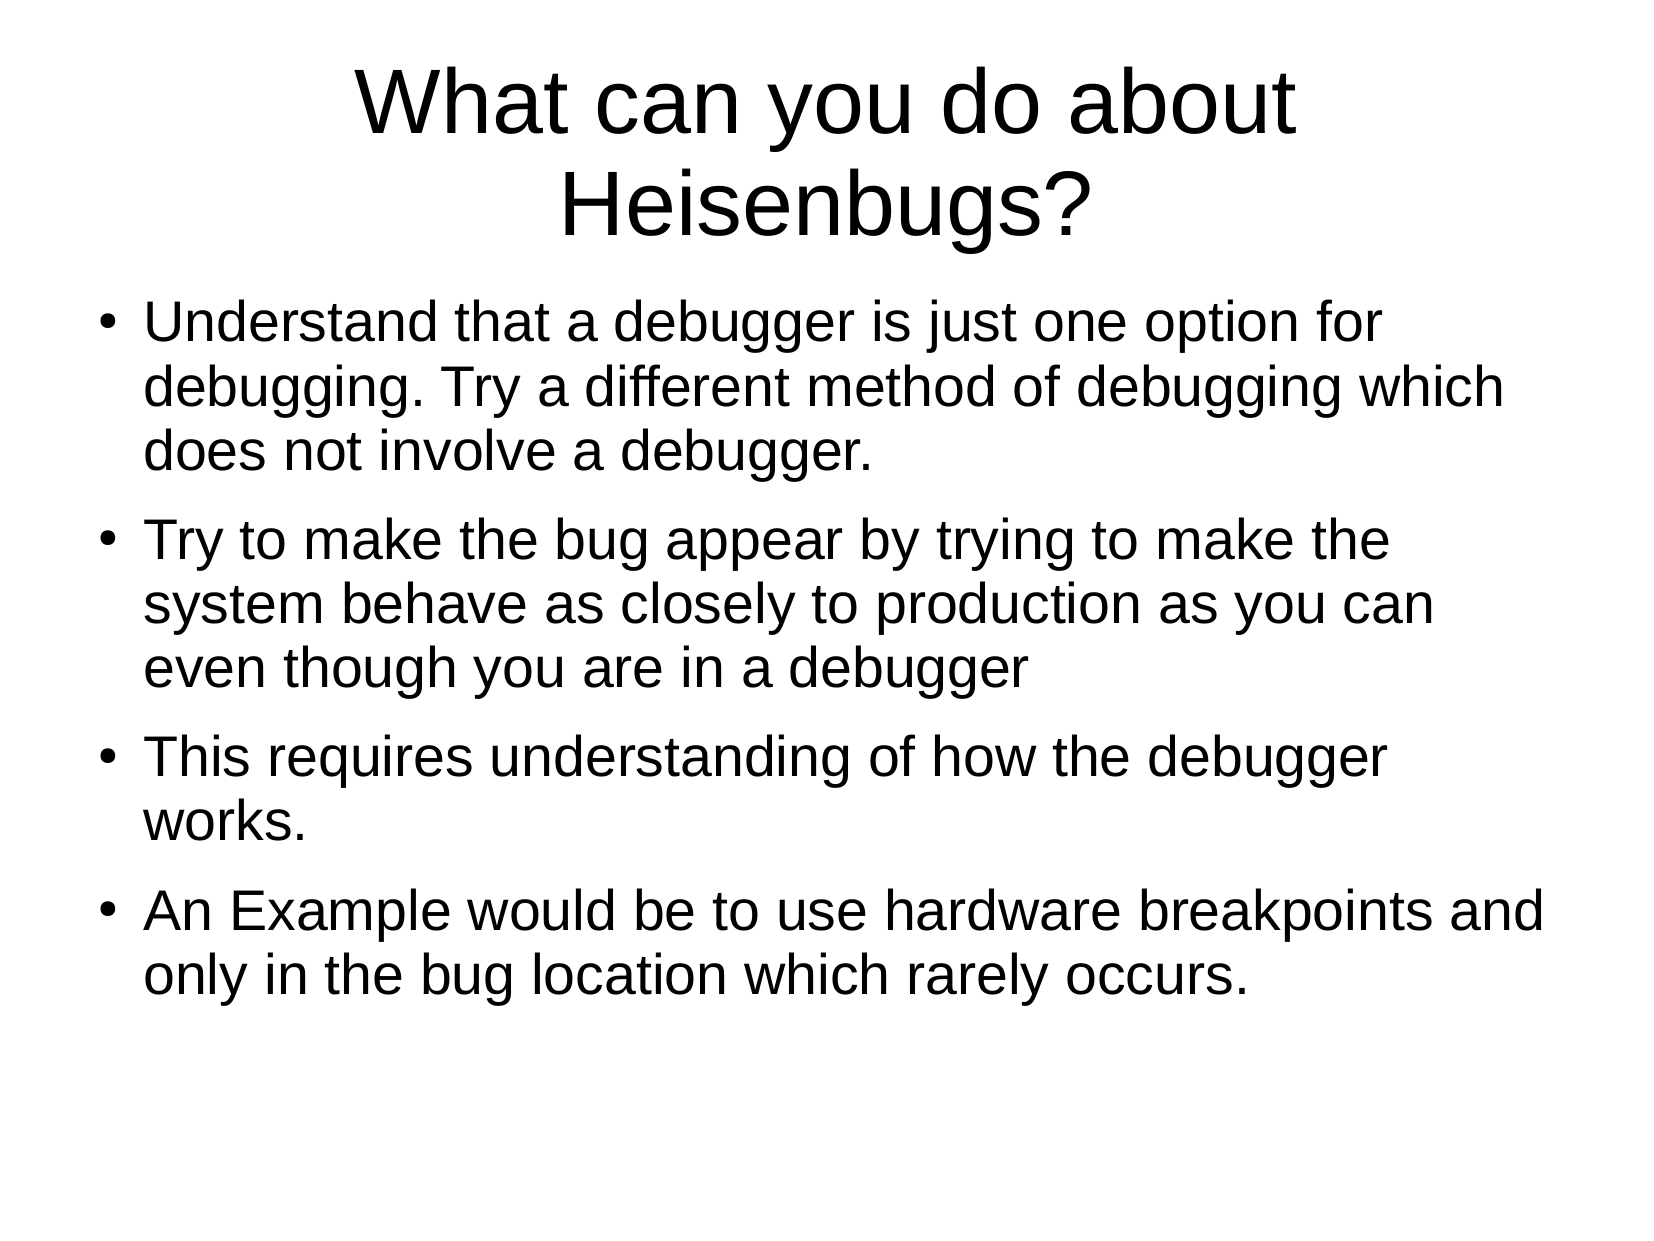

# What can you do about Heisenbugs?
Understand that a debugger is just one option for debugging. Try a different method of debugging which does not involve a debugger.
Try to make the bug appear by trying to make the system behave as closely to production as you can even though you are in a debugger
This requires understanding of how the debugger works.
An Example would be to use hardware breakpoints and only in the bug location which rarely occurs.